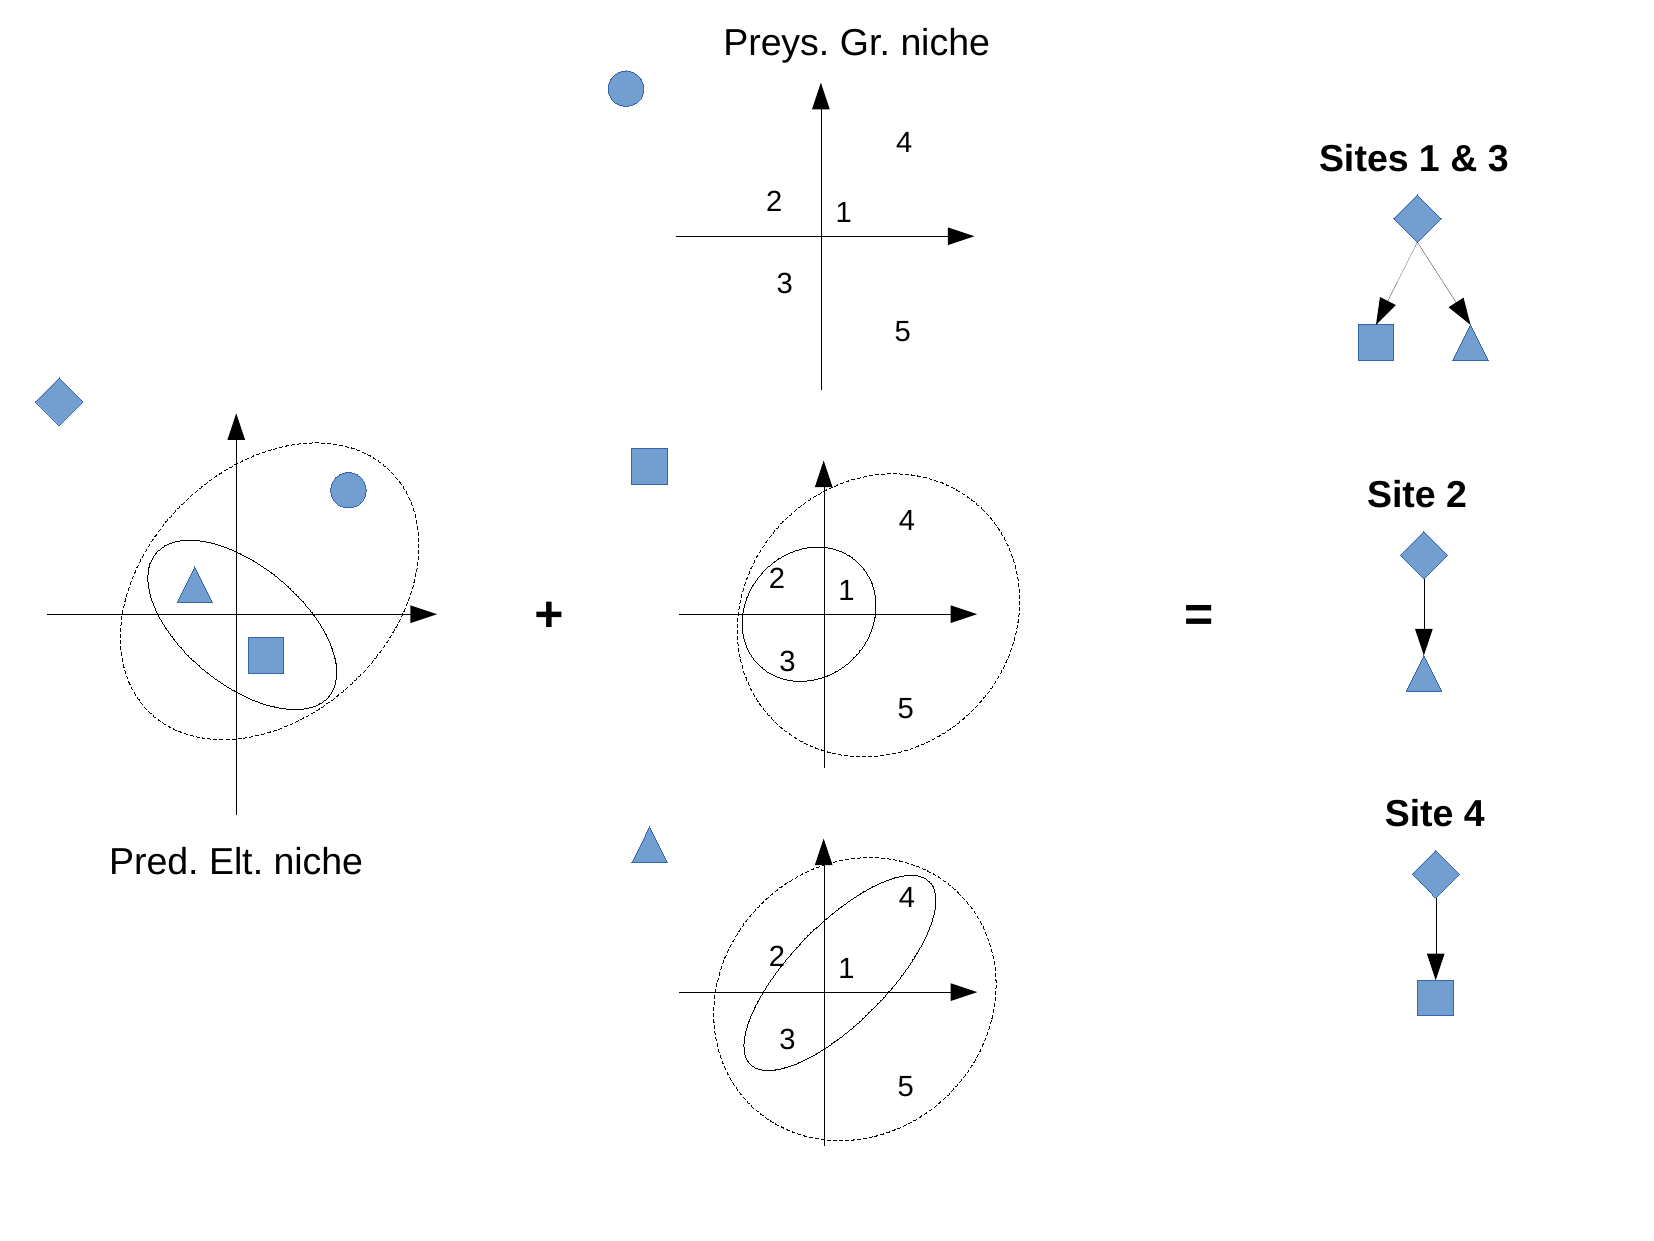

Preys. Gr. niche
4
Sites 1 & 3
2
1
3
5
Site 2
4
2
1
+
=
3
5
Site 4
Pred. Elt. niche
4
2
1
3
5